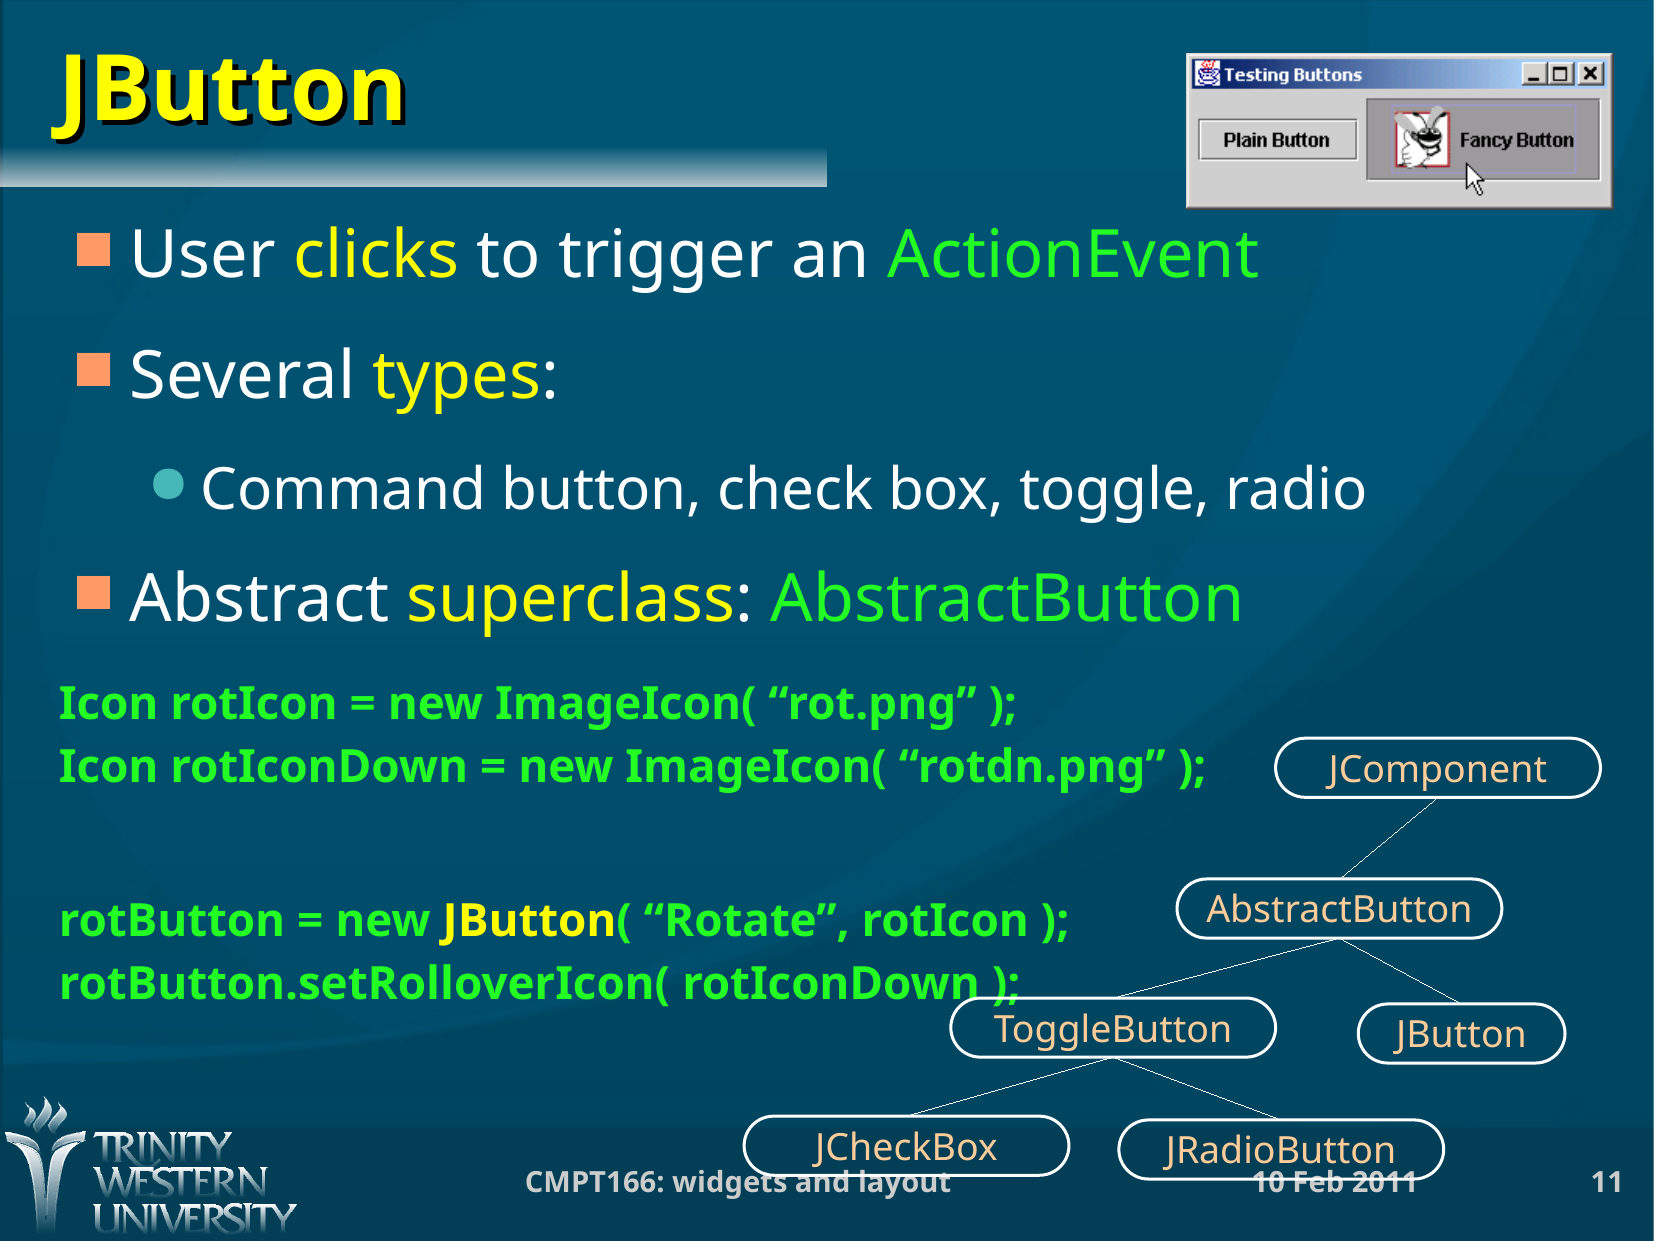

# JButton
User clicks to trigger an ActionEvent
Several types:
Command button, check box, toggle, radio
Abstract superclass: AbstractButton
Icon rotIcon = new ImageIcon( “rot.png” );
Icon rotIconDown = new ImageIcon( “rotdn.png” );
rotButton = new JButton( “Rotate”, rotIcon );
rotButton.setRolloverIcon( rotIconDown );
JComponent
AbstractButton
ToggleButton
JButton
JCheckBox
JRadioButton
CMPT166: widgets and layout
10 Feb 2011
11